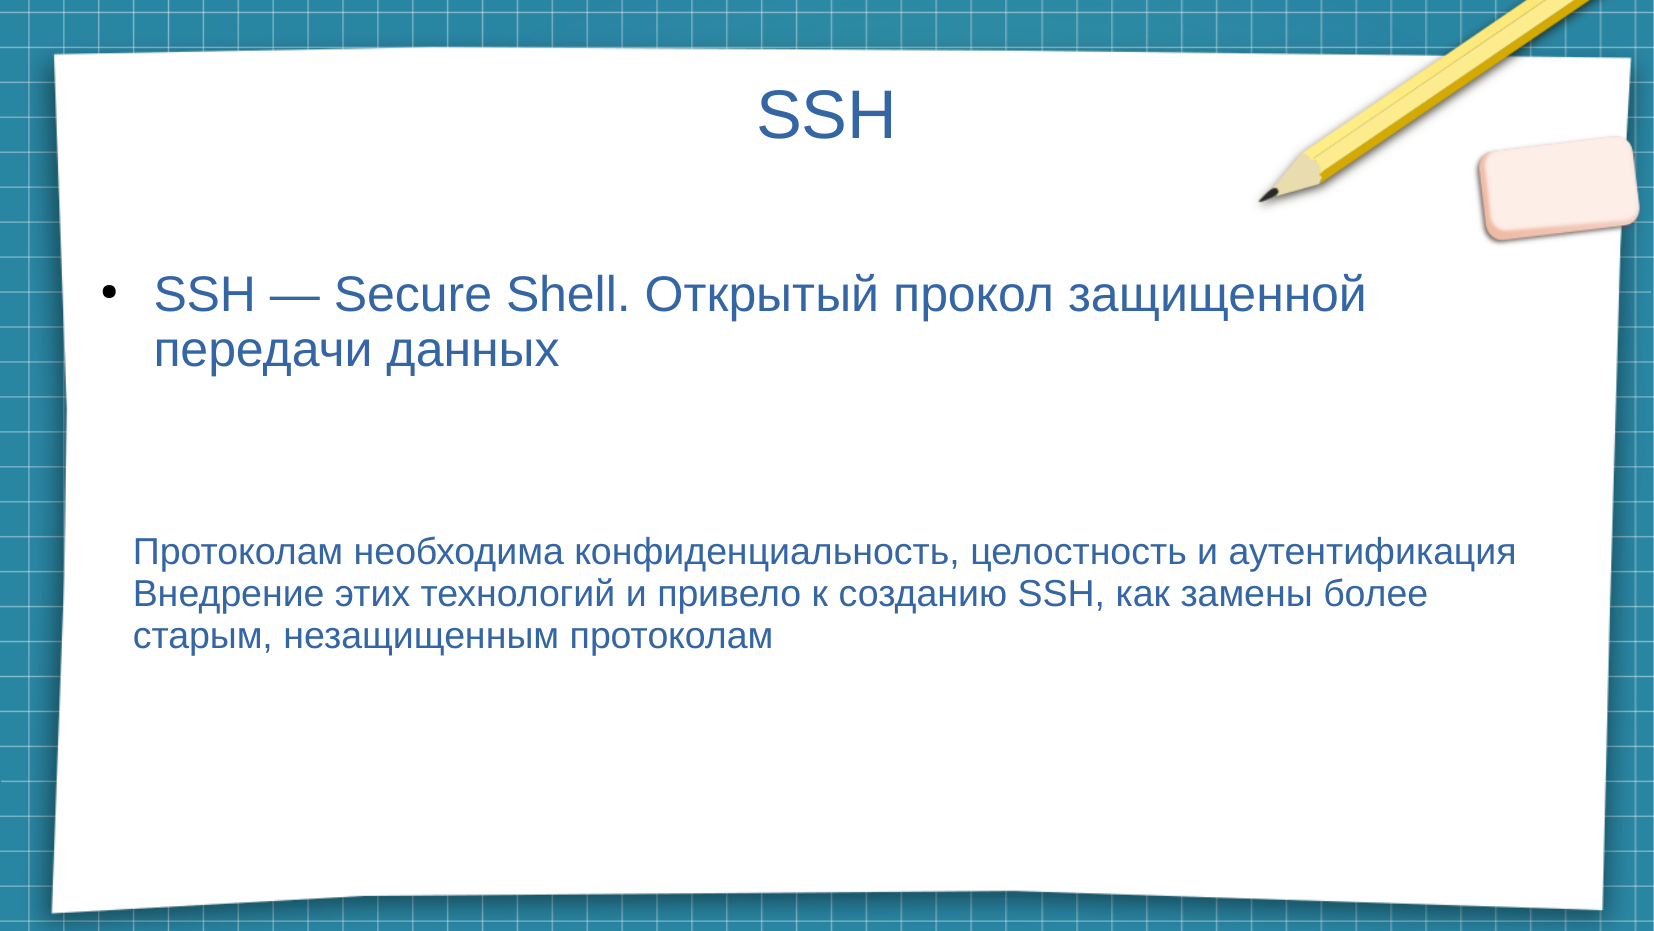

# SSH
SSH — Secure Shell. Открытый прокол защищенной передачи данных
Протоколам необходима конфиденциальность, целостность и аутентификация
Внедрение этих технологий и привело к созданию SSH, как замены более
старым, незащищенным протоколам